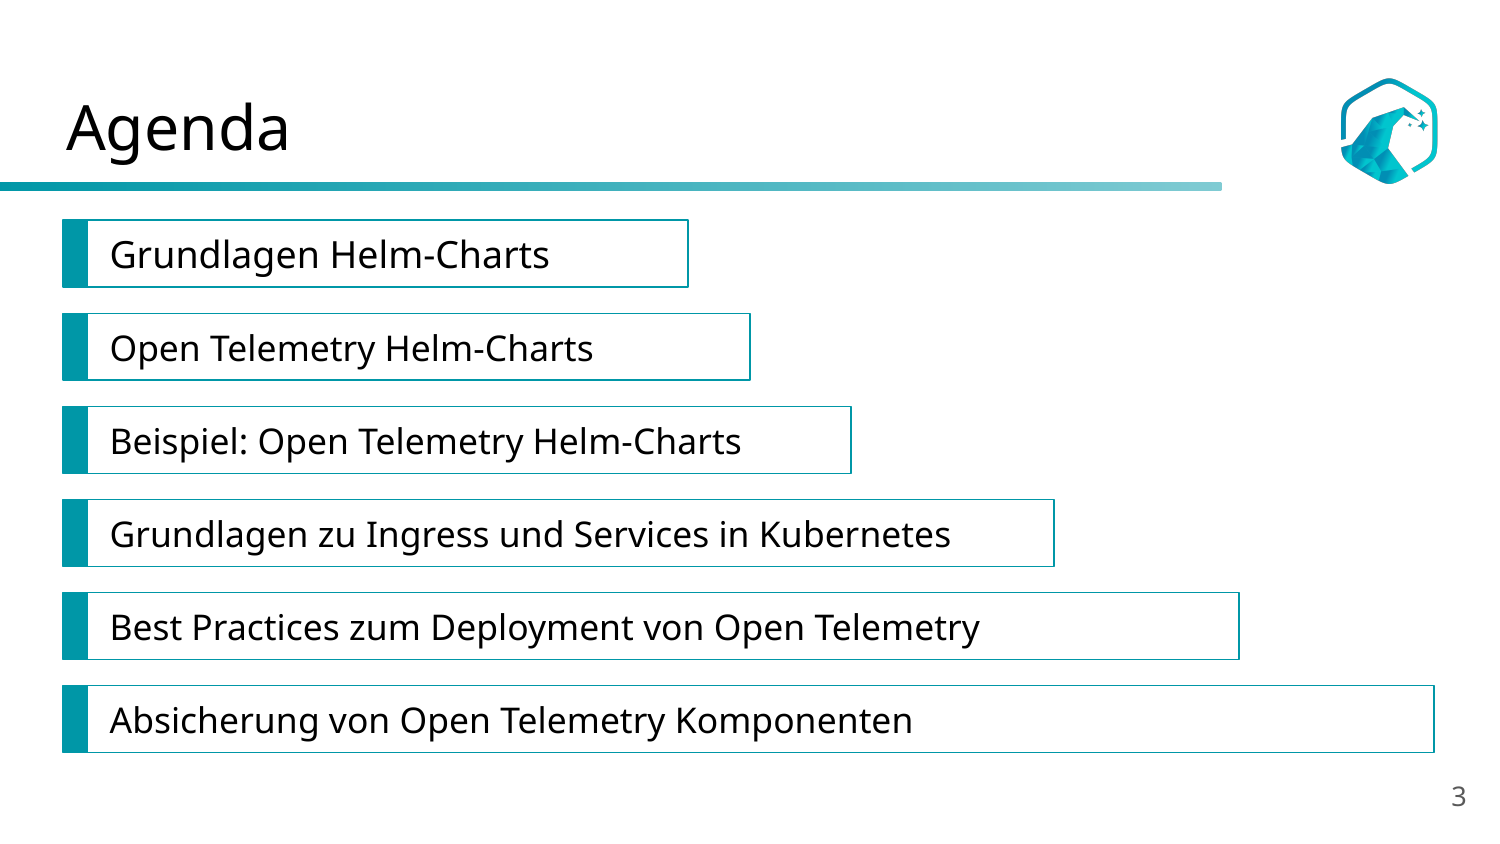

# Agenda
Grundlagen Helm-Charts
Open Telemetry Helm-Charts
Beispiel: Open Telemetry Helm-Charts
Grundlagen zu Ingress und Services in Kubernetes
Best Practices zum Deployment von Open Telemetry
Absicherung von Open Telemetry Komponenten